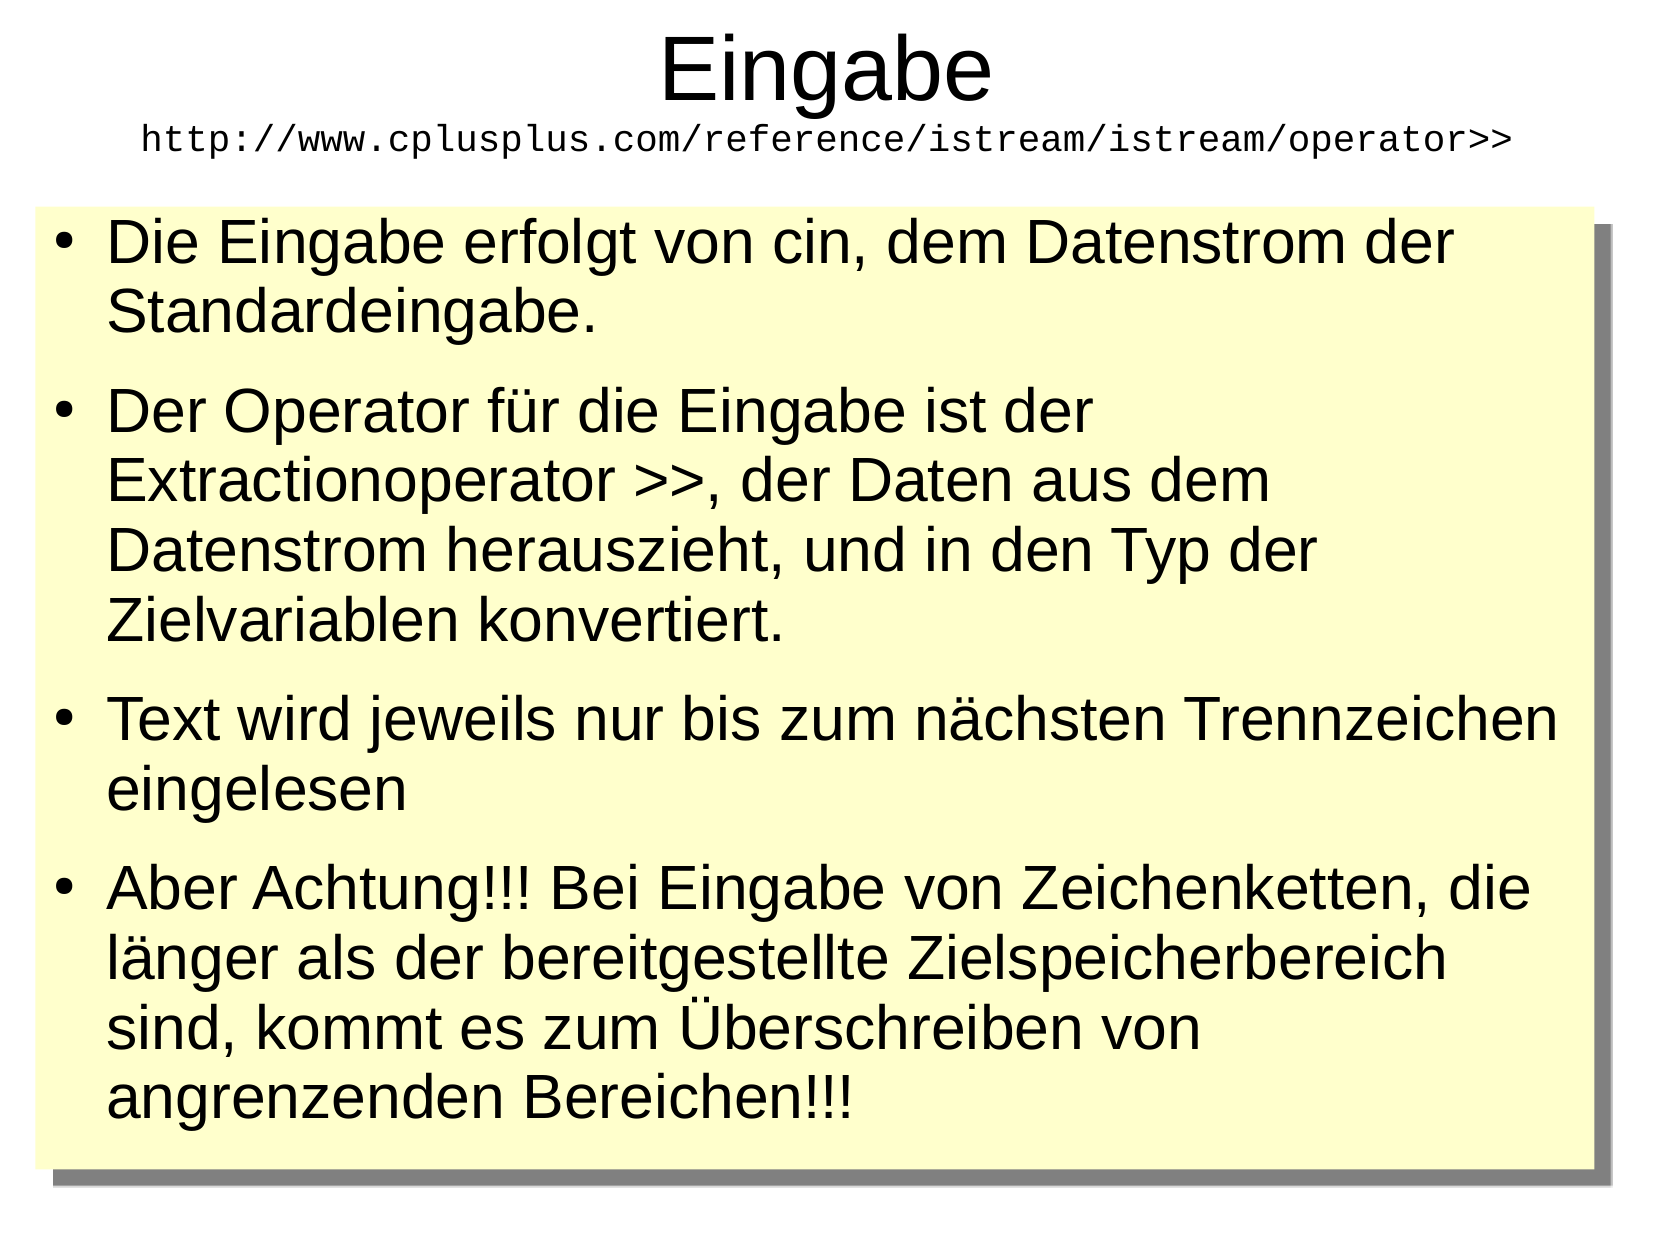

# Eingabe http://www.cplusplus.com/reference/istream/istream/operator>>
Die Eingabe erfolgt von cin, dem Datenstrom der Standardeingabe.
Der Operator für die Eingabe ist der Extractionoperator >>, der Daten aus dem Datenstrom herauszieht, und in den Typ der Zielvariablen konvertiert.
Text wird jeweils nur bis zum nächsten Trennzeichen eingelesen
Aber Achtung!!! Bei Eingabe von Zeichenketten, die länger als der bereitgestellte Zielspeicherbereich sind, kommt es zum Überschreiben von angrenzenden Bereichen!!!
20